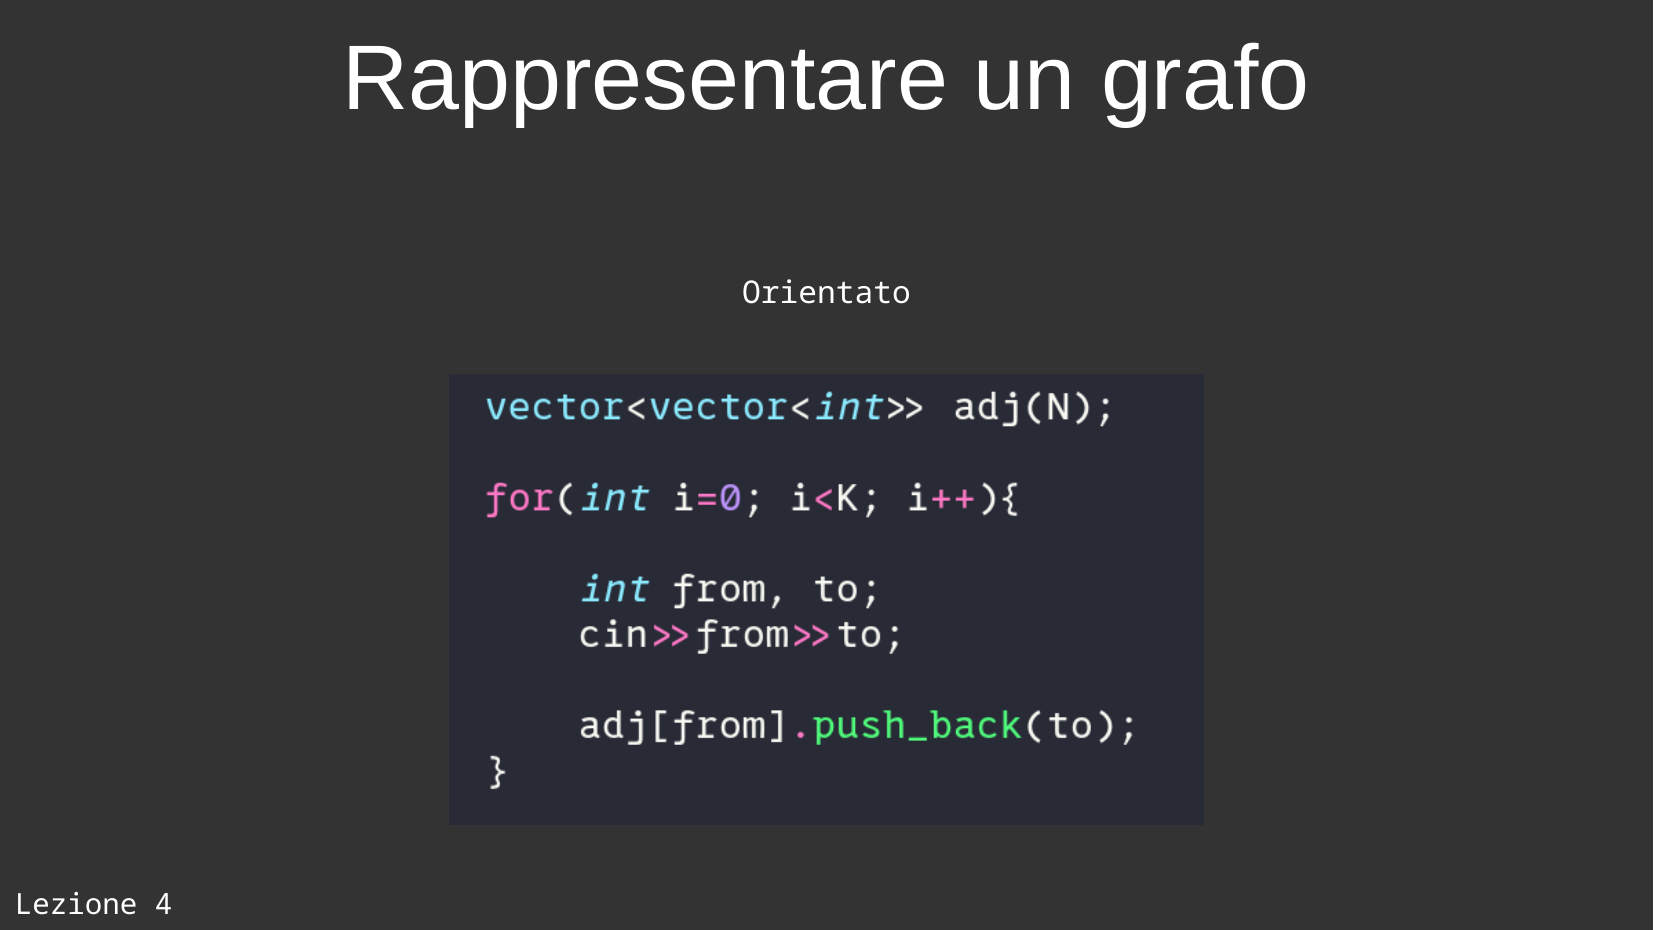

# Rappresentare un grafo
Orientato
Lezione 4